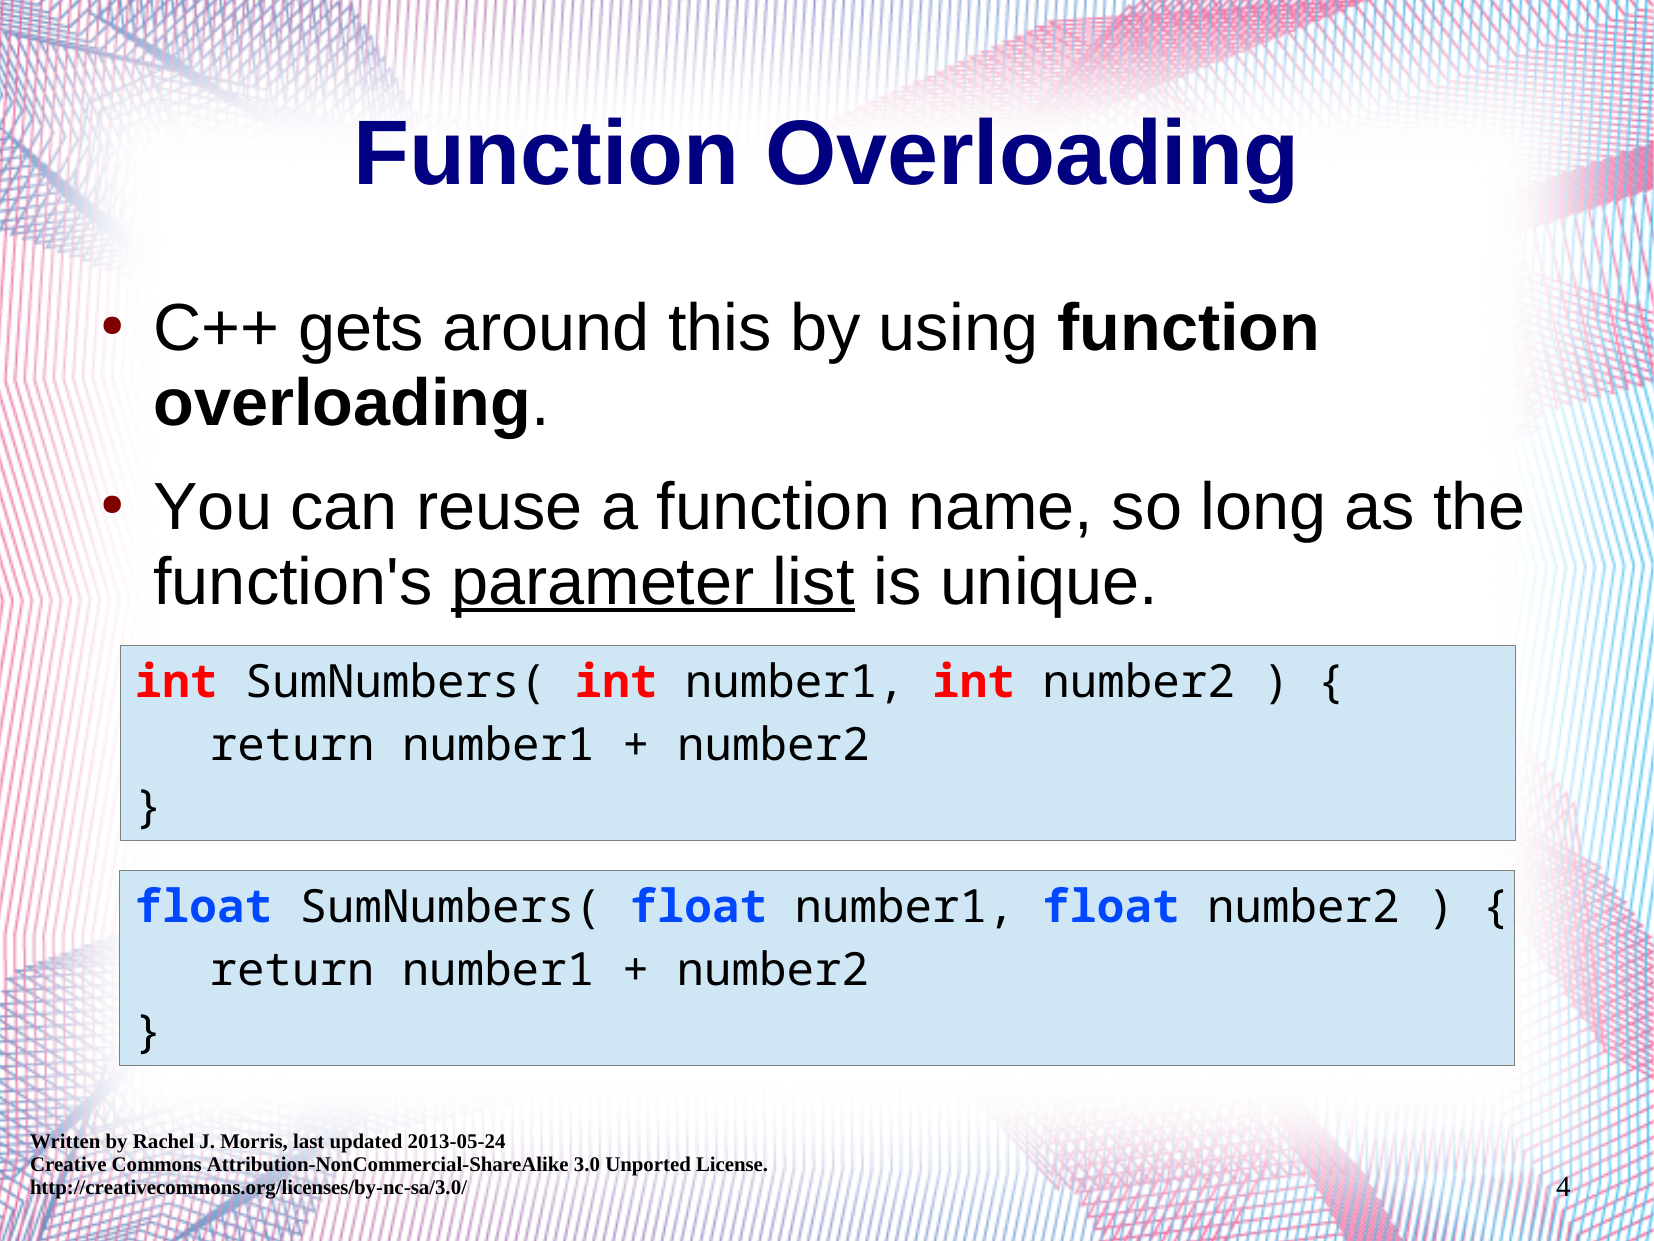

# Function Overloading
C++ gets around this by using function overloading.
You can reuse a function name, so long as the function's parameter list is unique.
int SumNumbers( int number1, int number2 ) {
	return number1 + number2
}
float SumNumbers( float number1, float number2 ) {
	return number1 + number2
}
4